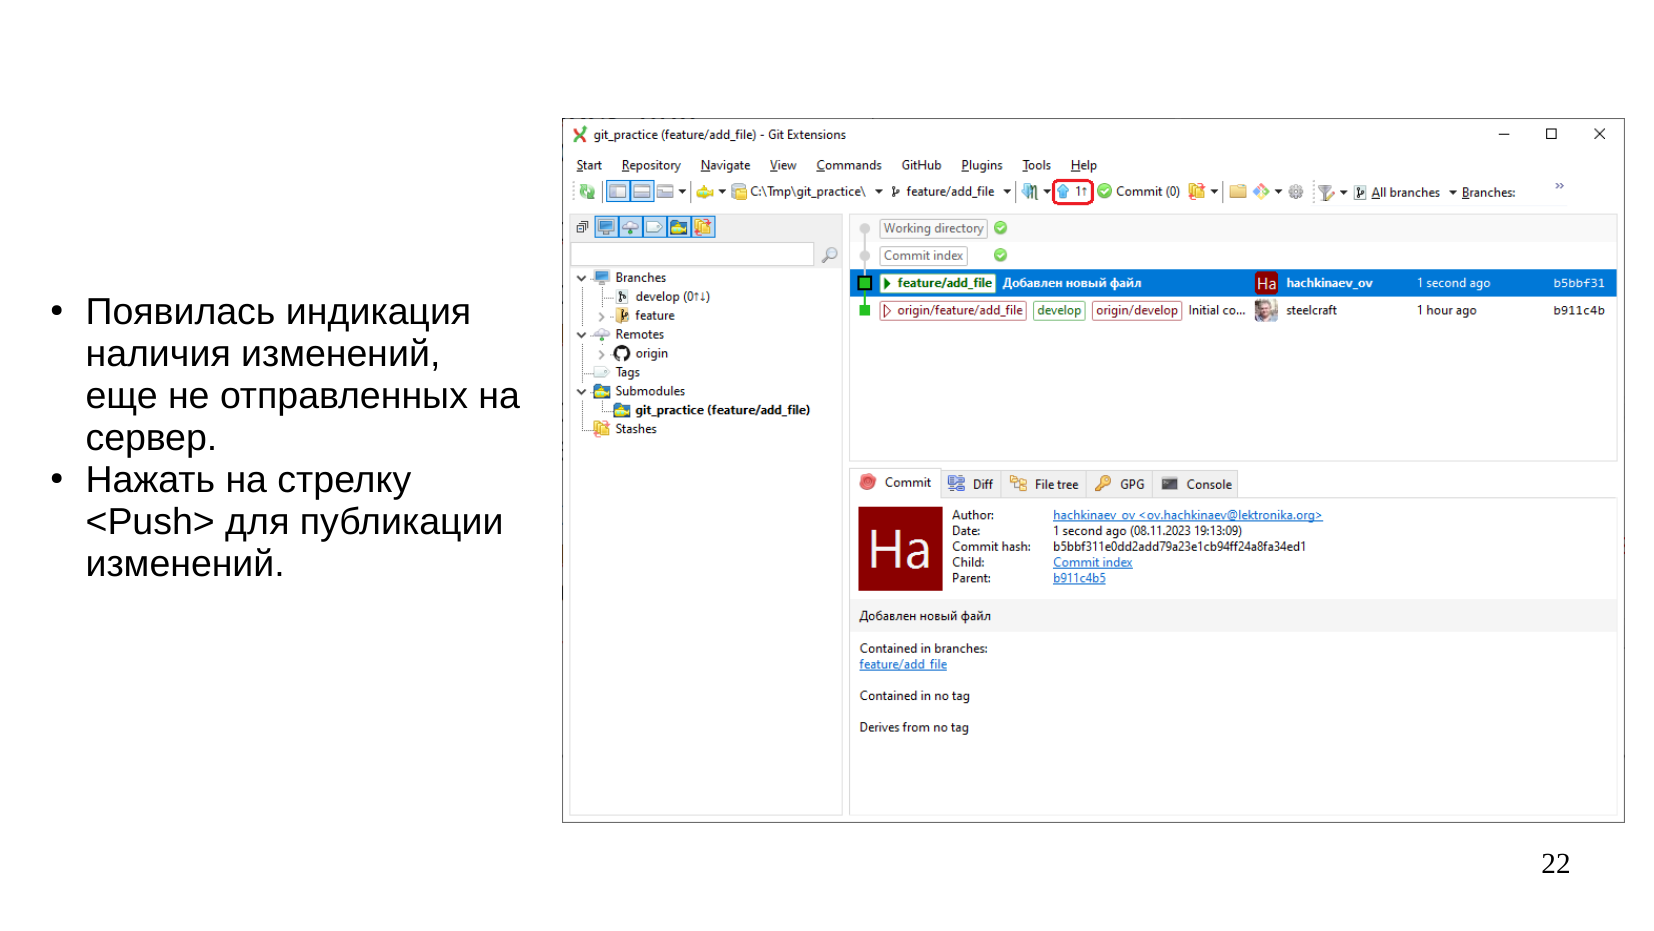

Появилась индикация наличия изменений, еще не отправленных на сервер.
Нажать на стрелку <Push> для публикации изменений.
22